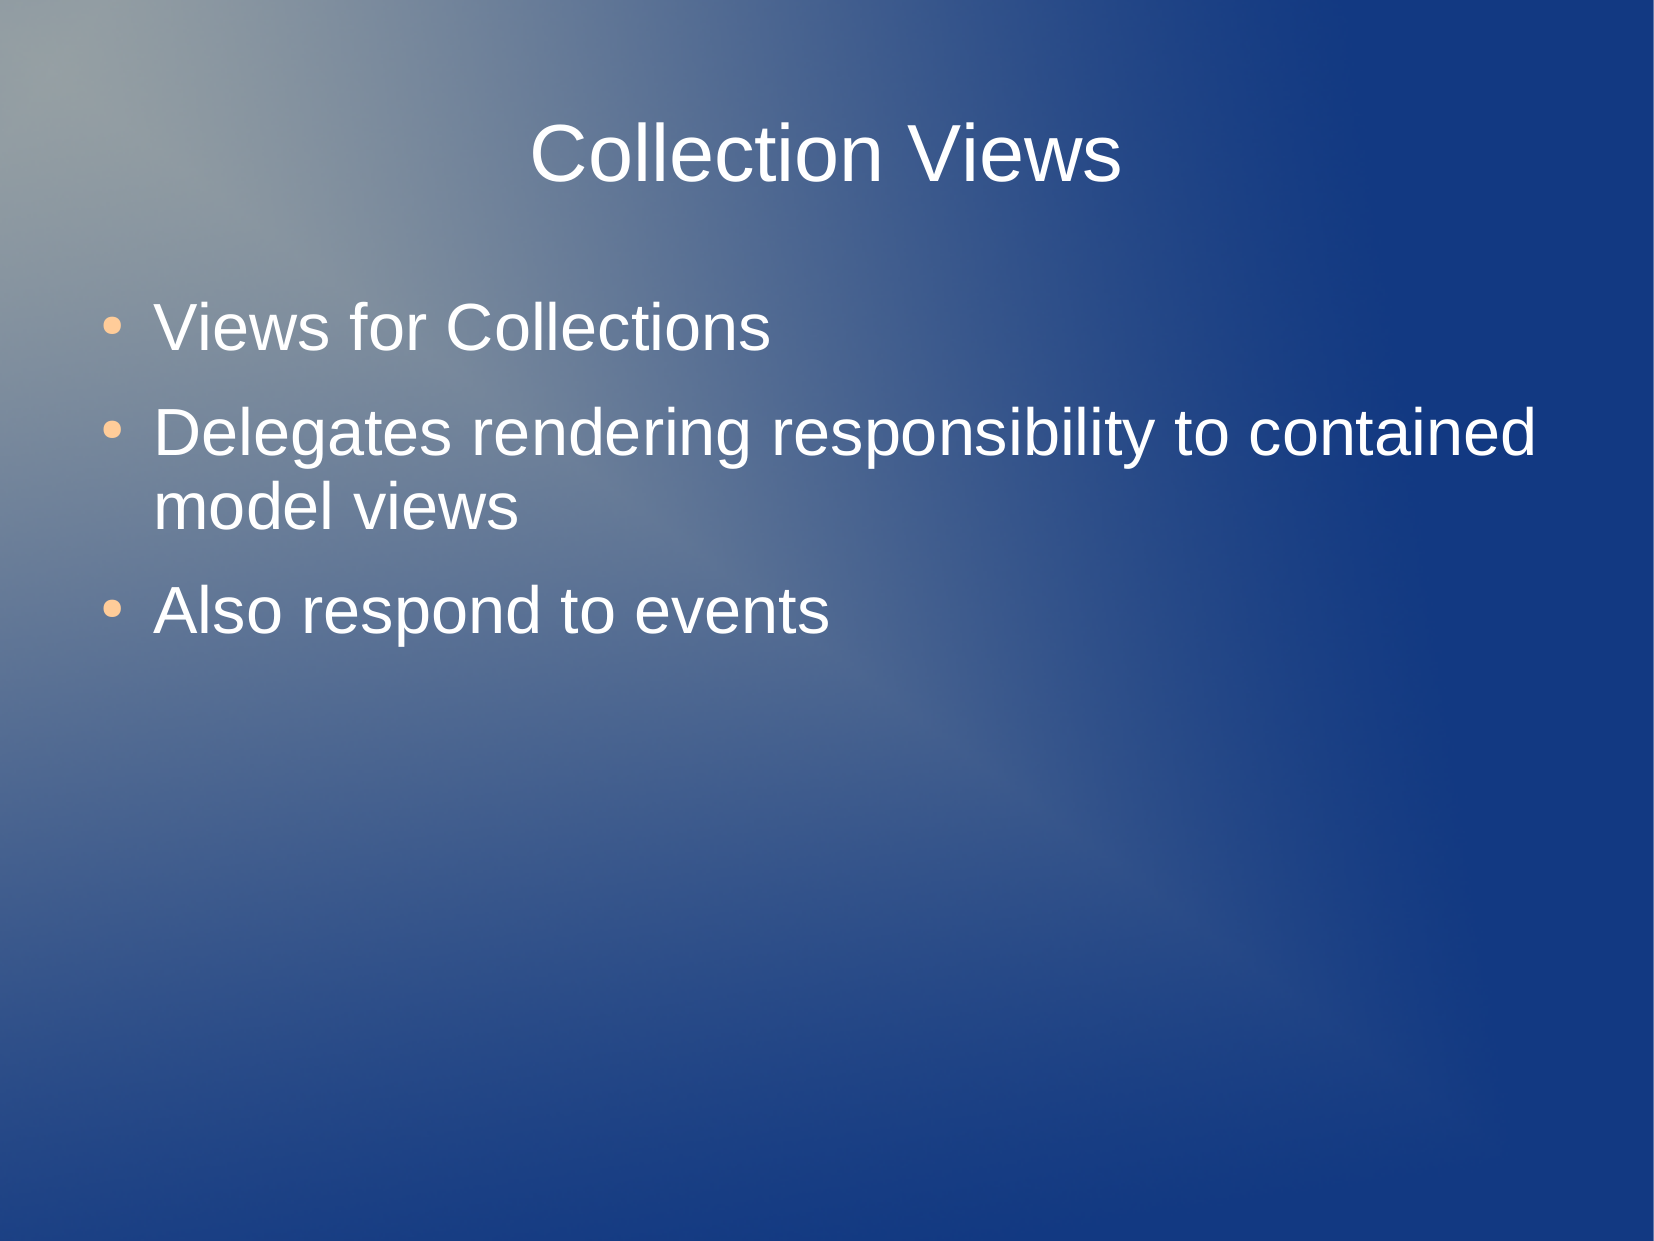

# Collection Views
Views for Collections
Delegates rendering responsibility to contained model views
Also respond to events